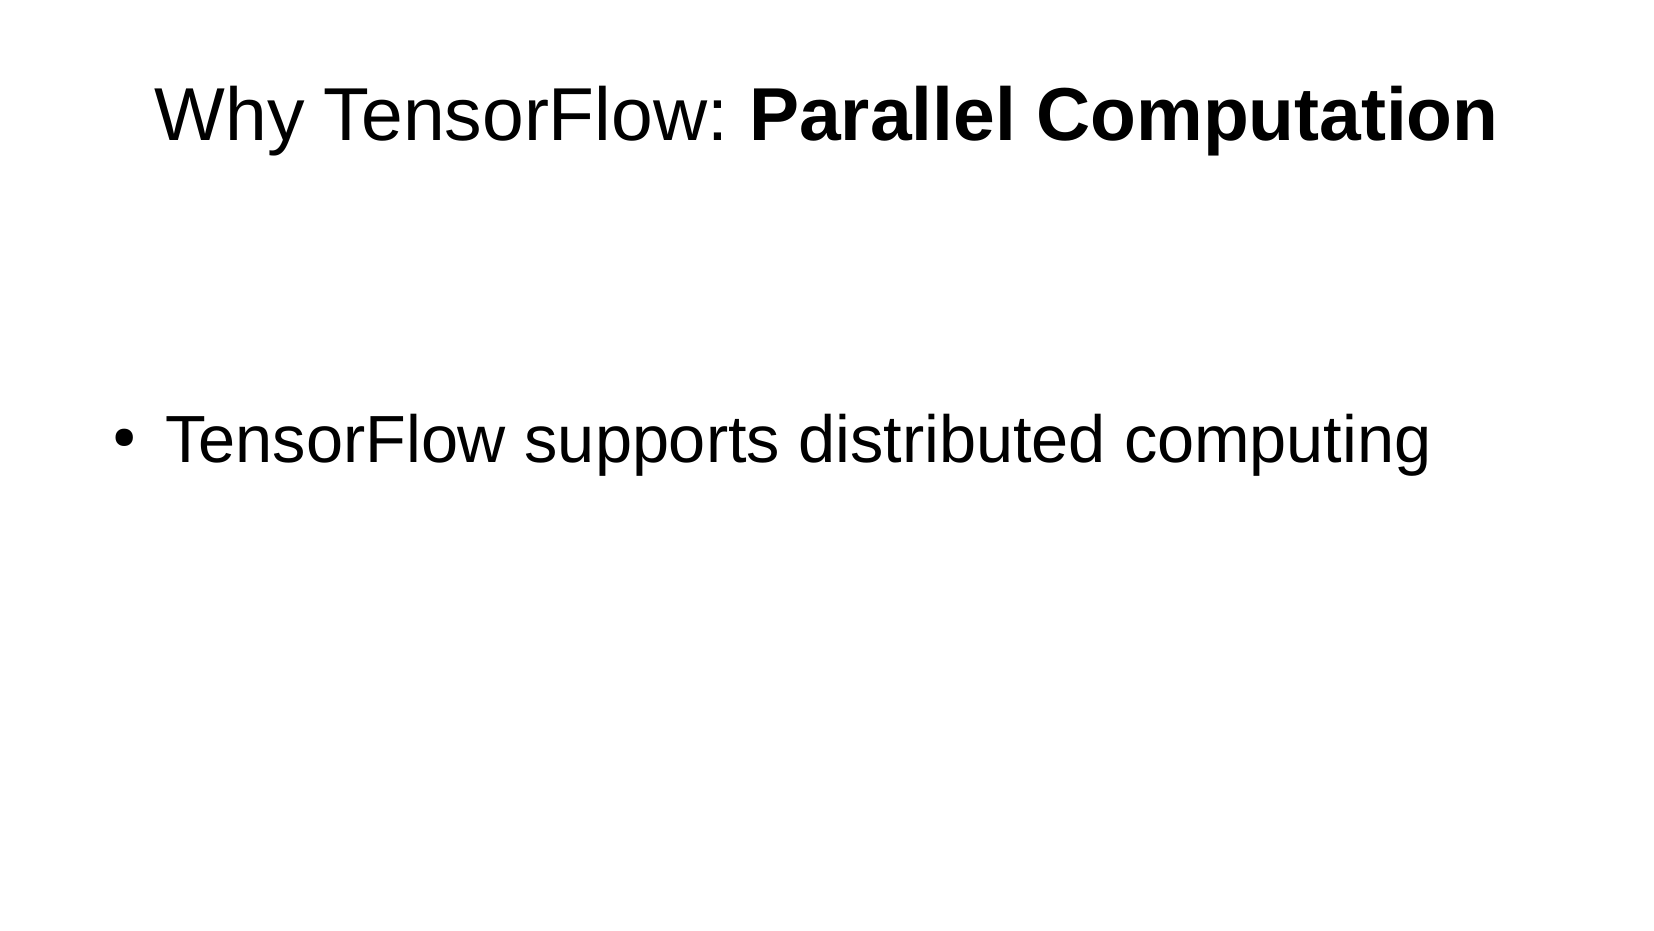

# Why TensorFlow: Parallel Computation
TensorFlow supports distributed computing